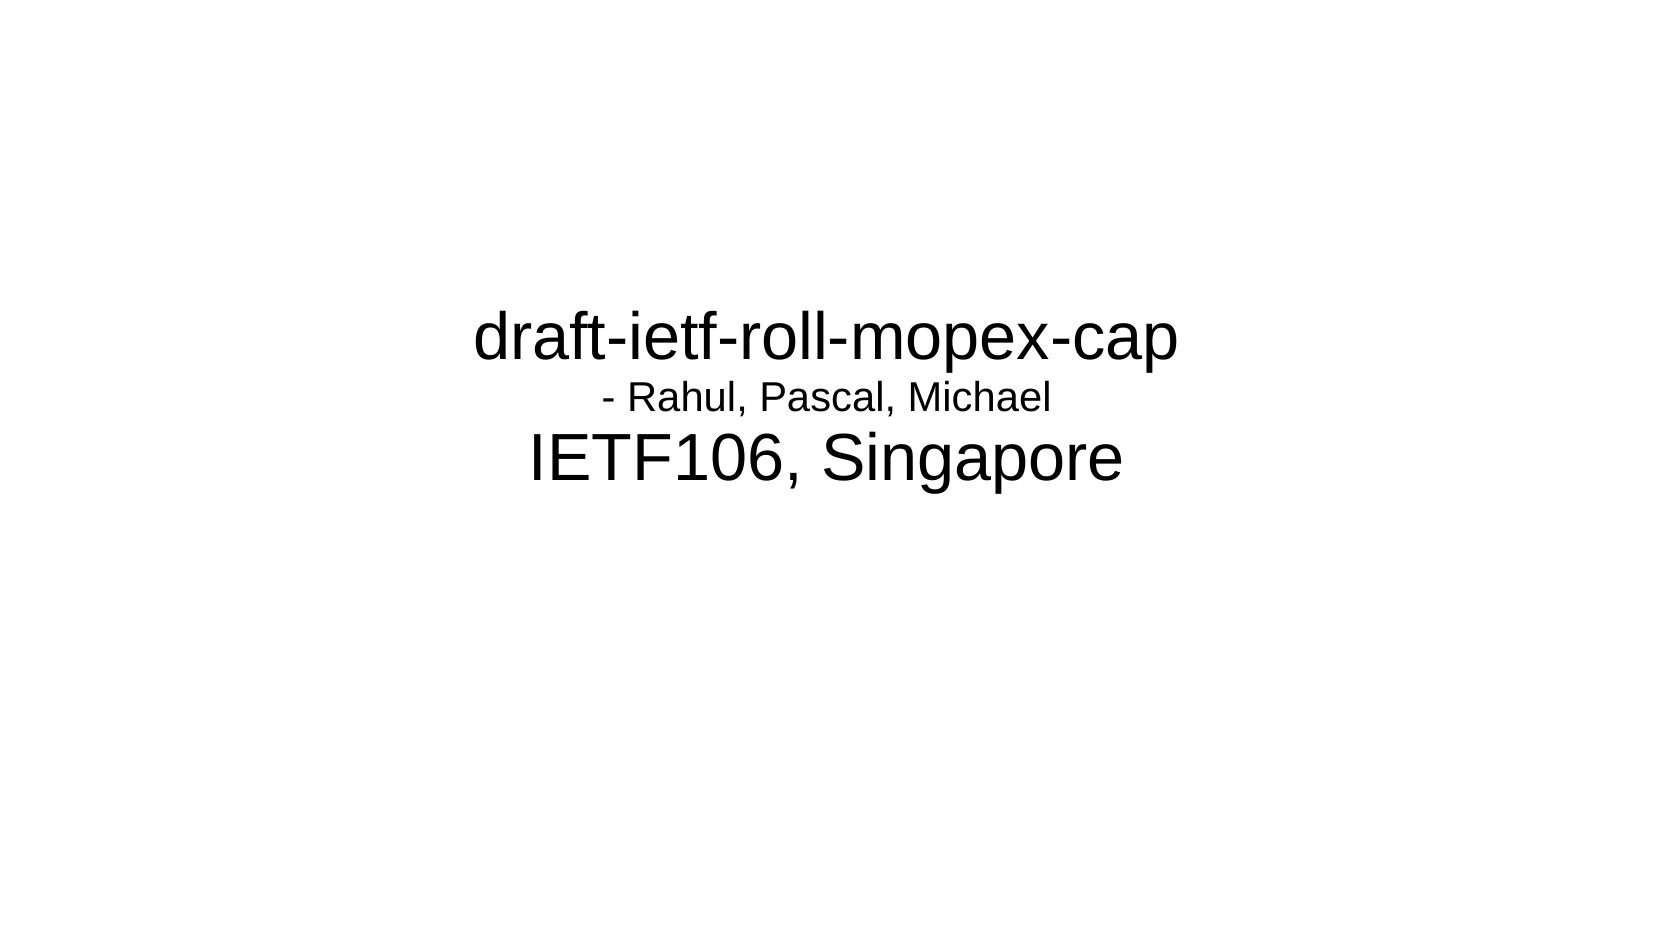

# draft-ietf-roll-mopex-cap
- Rahul, Pascal, Michael
IETF106, Singapore